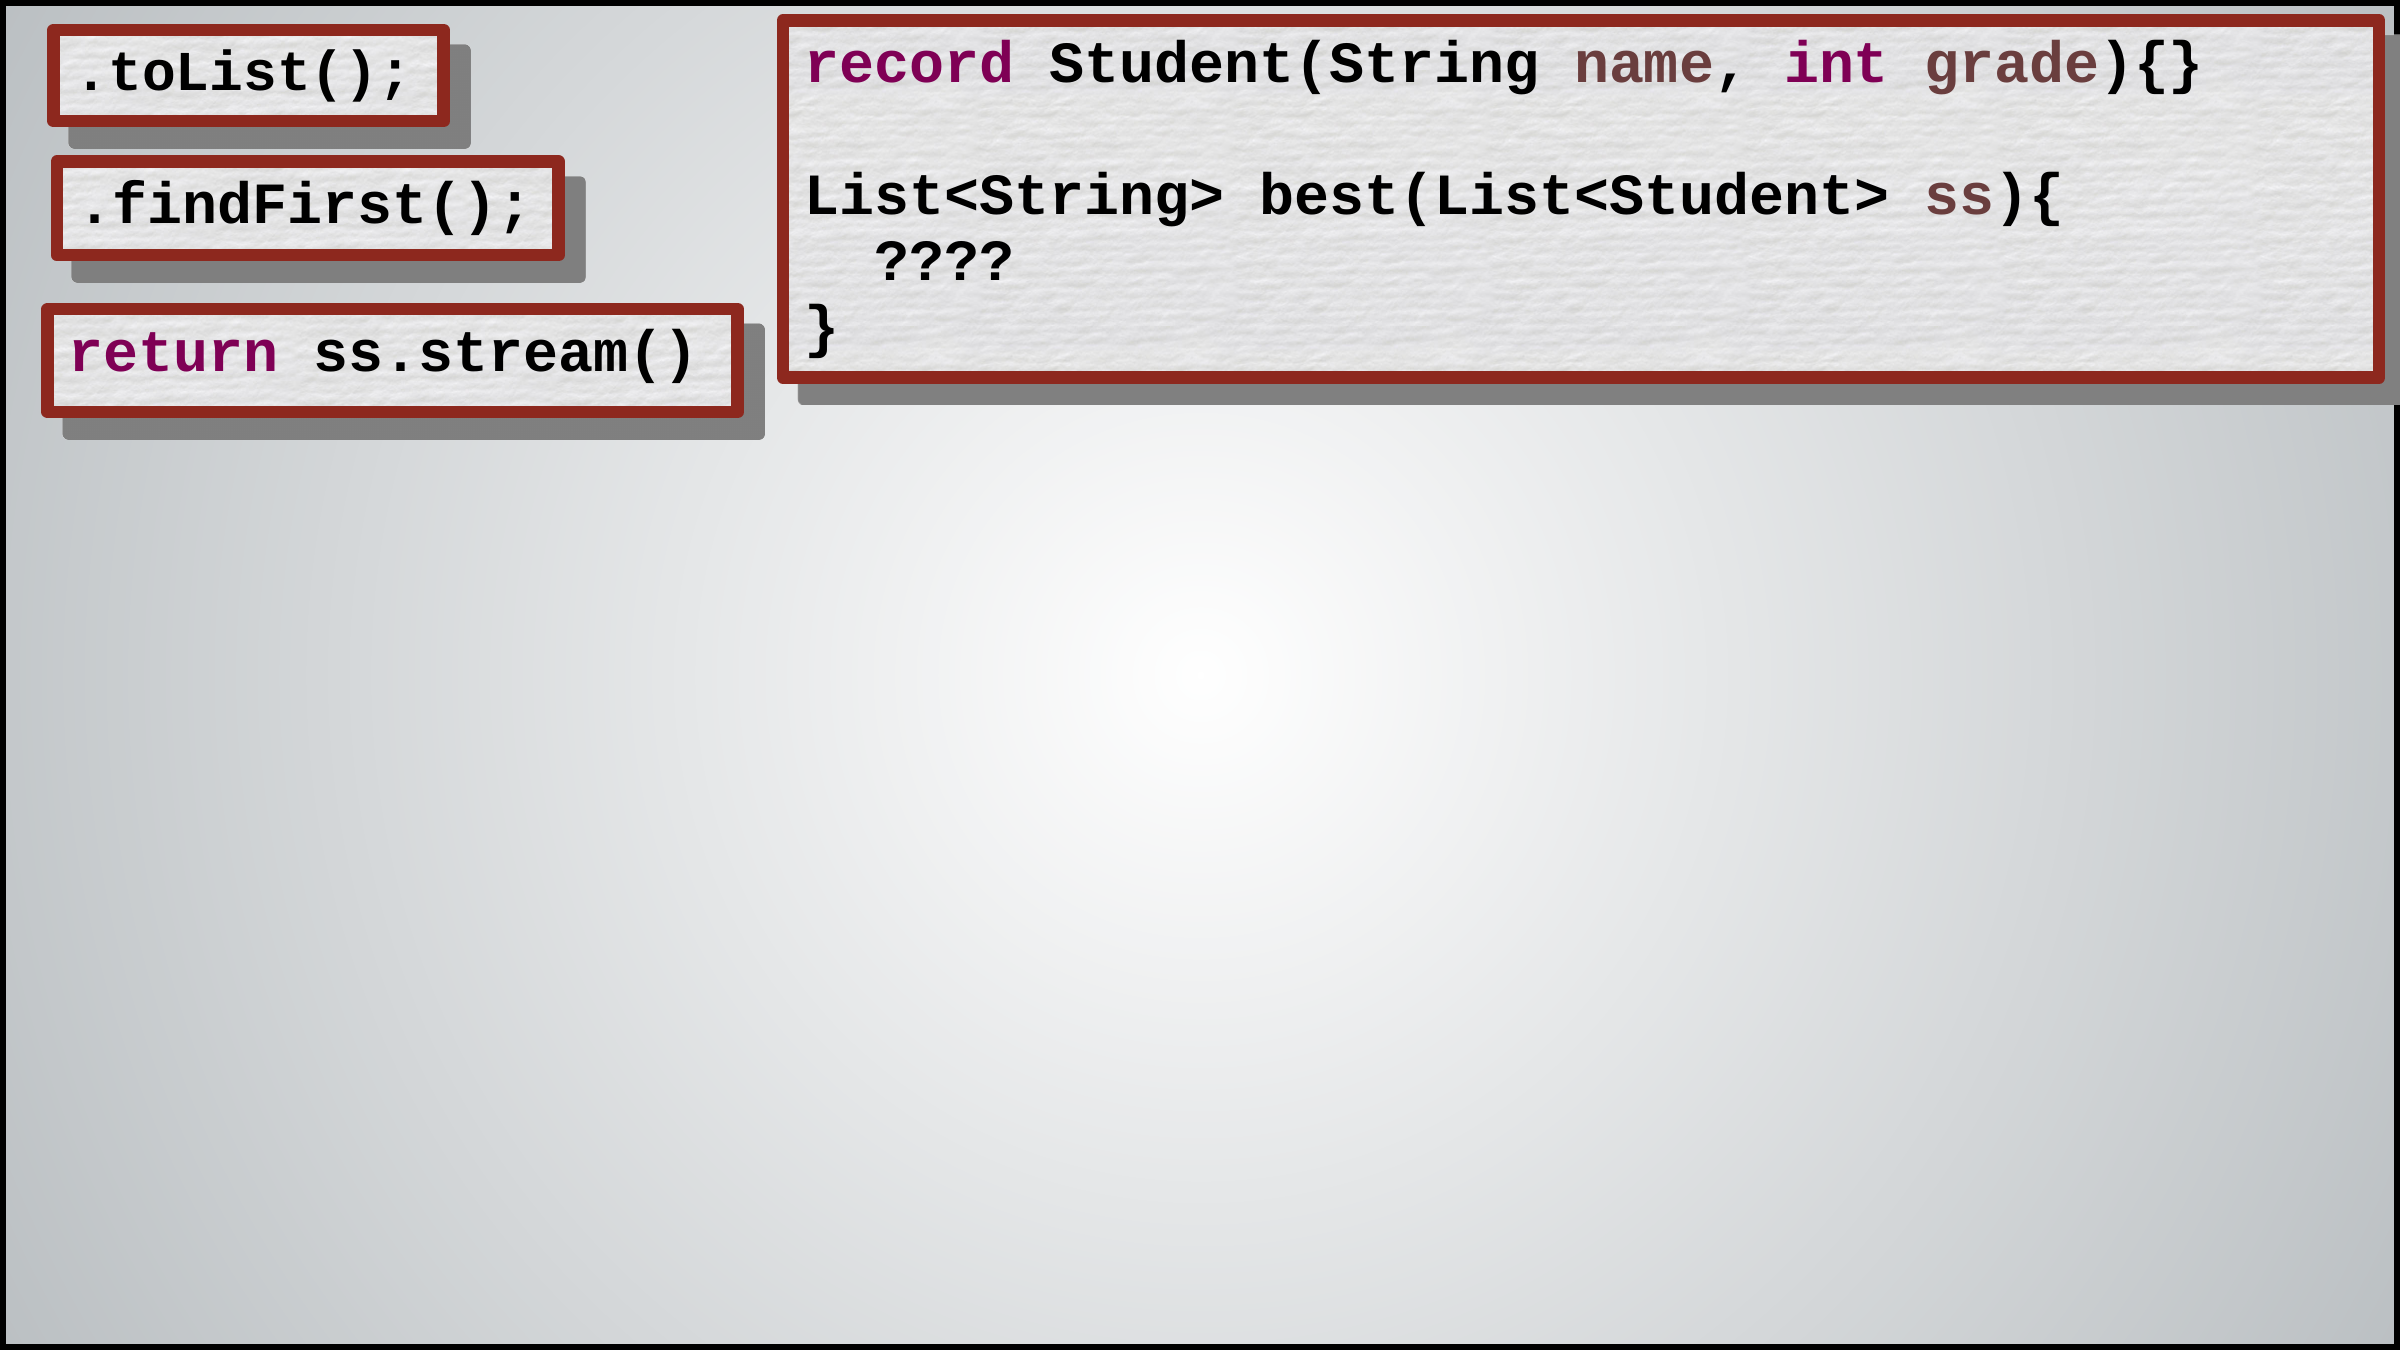

record Student(String name, int grade){}
List<String> best(List<Student> ss){
 ????
}
.toList();
.findFirst();
return ss.stream()